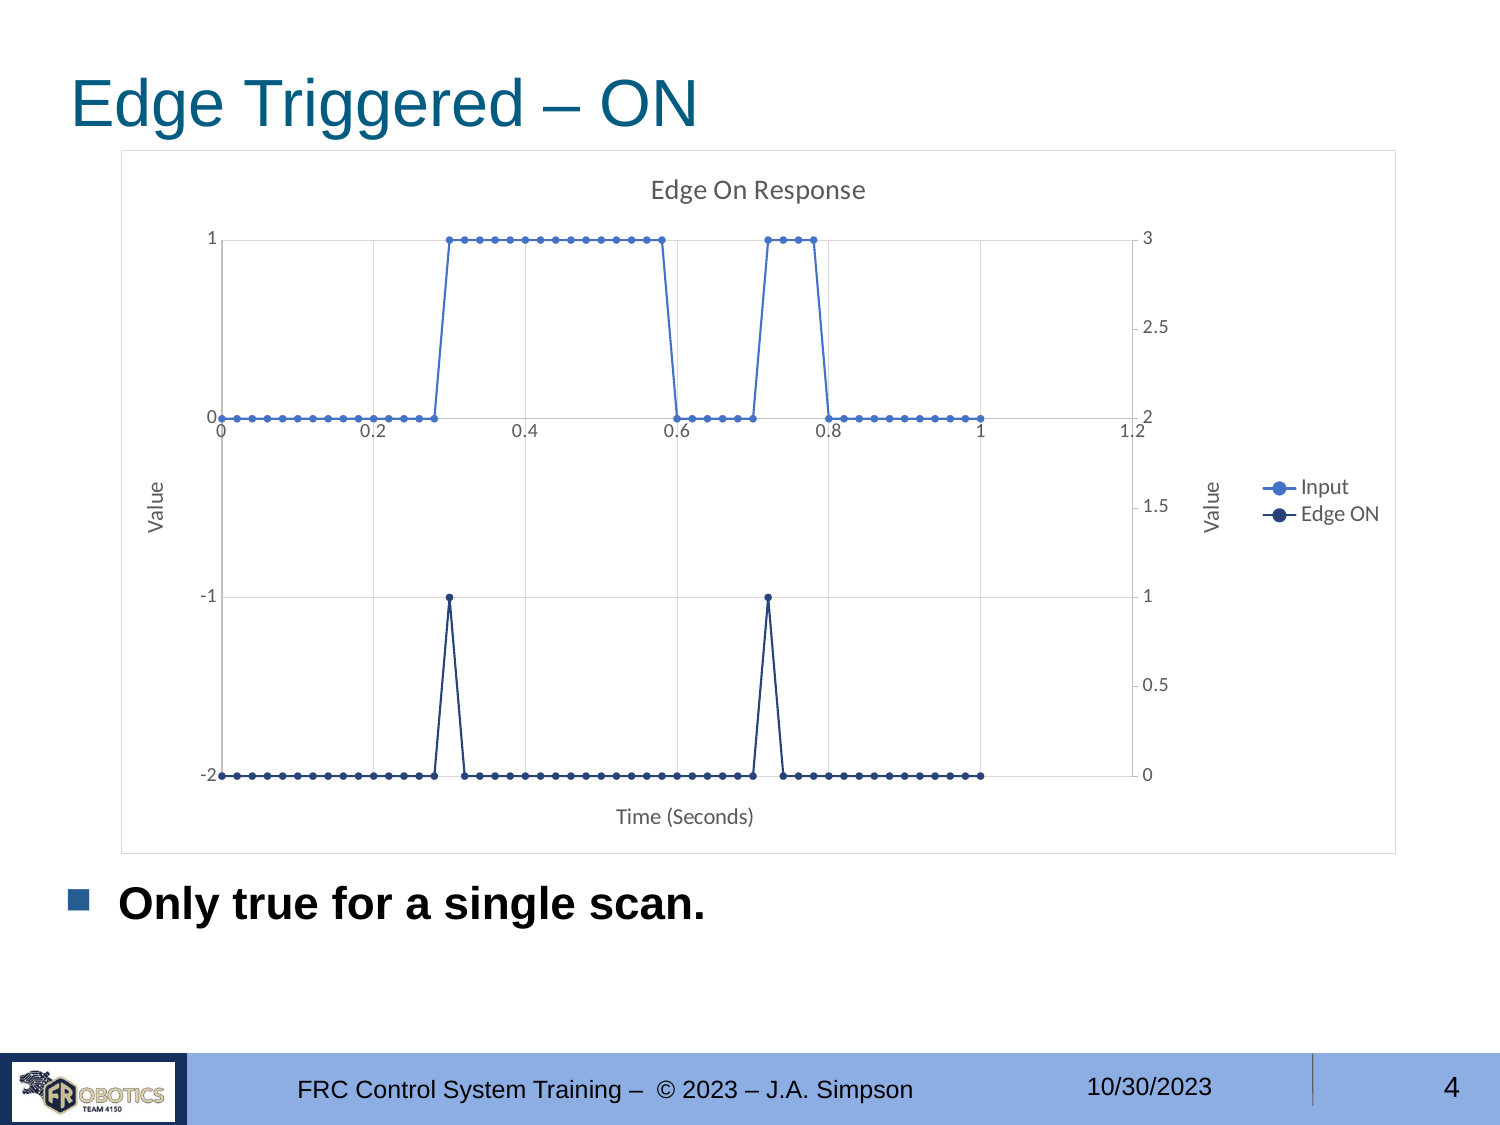

# Edge Triggered – ON
Only true for a single scan.
10/30/2023
FRC Control System Training – © 2023 – J.A. Simpson